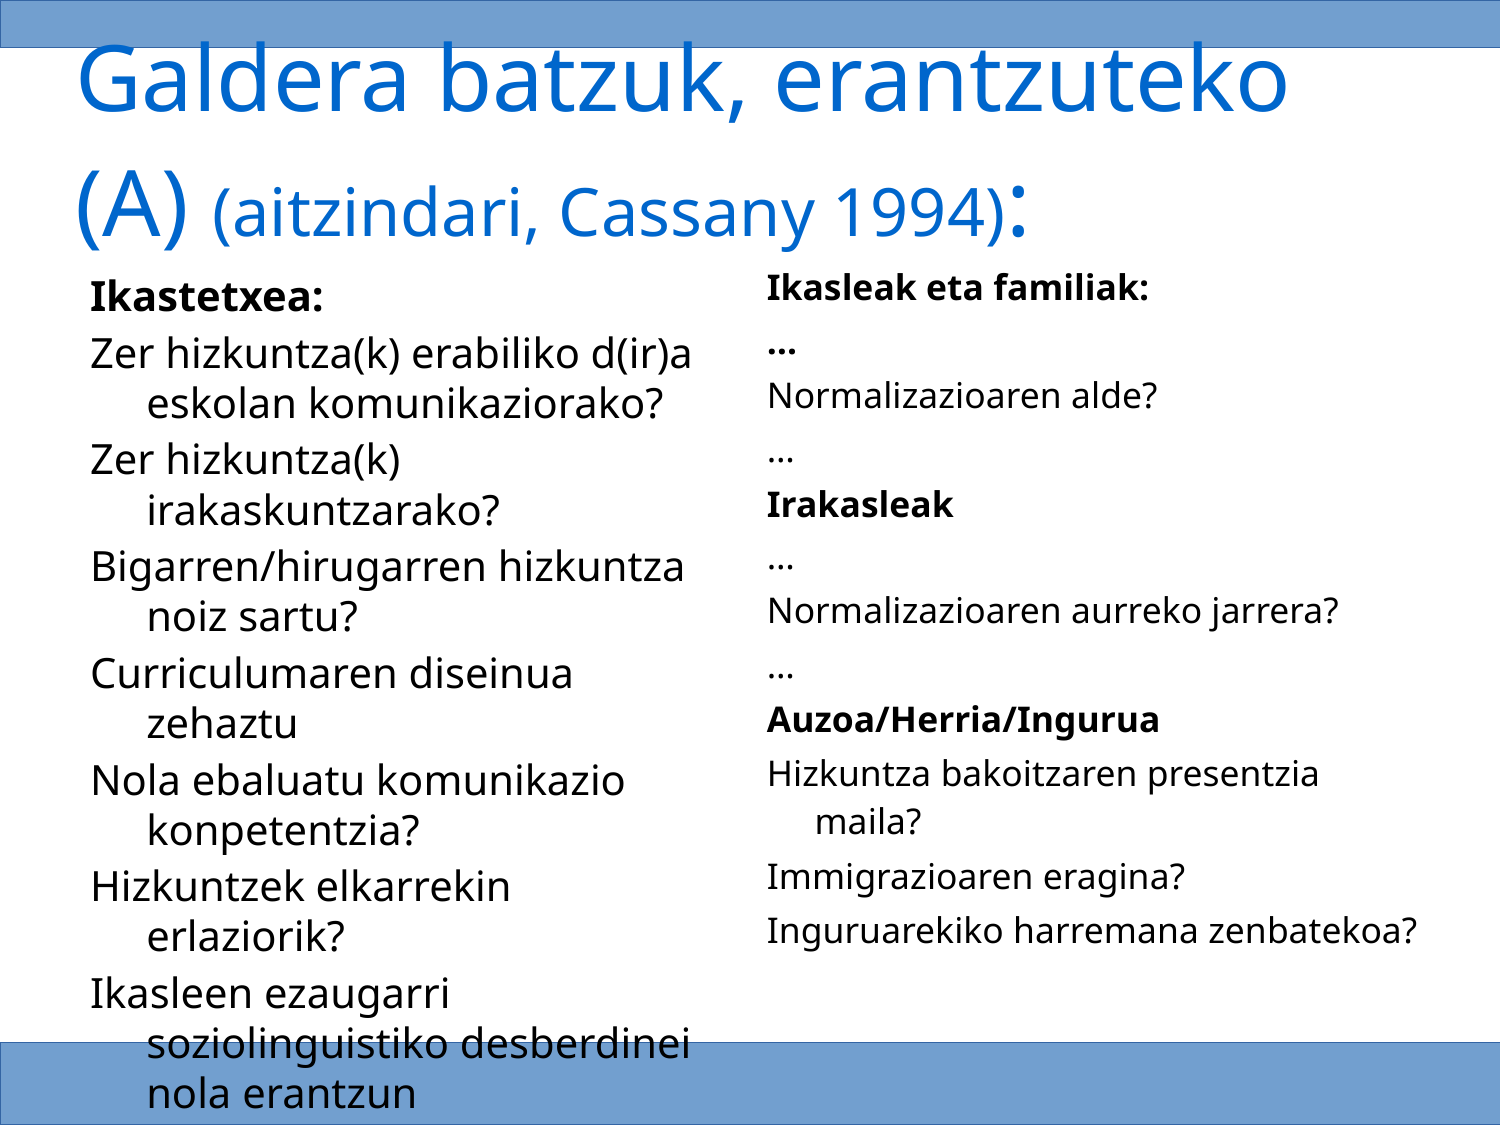

Galdera batzuk, erantzuteko (A) (aitzindari, Cassany 1994):
# Ikastetxea:
Zer hizkuntza(k) erabiliko d(ir)a eskolan komunikaziorako?
Zer hizkuntza(k) irakaskuntzarako?
Bigarren/hirugarren hizkuntza noiz sartu?
Curriculumaren diseinua zehaztu
Nola ebaluatu komunikazio konpetentzia?
Hizkuntzek elkarrekin erlaziorik?
Ikasleen ezaugarri soziolinguistiko desberdinei nola erantzun
Ikasleak eta familiak:
…
Normalizazioaren alde?
…
Irakasleak
…
Normalizazioaren aurreko jarrera?
…
Auzoa/Herria/Ingurua
Hizkuntza bakoitzaren presentzia maila?
Immigrazioaren eragina?
Inguruarekiko harremana zenbatekoa?